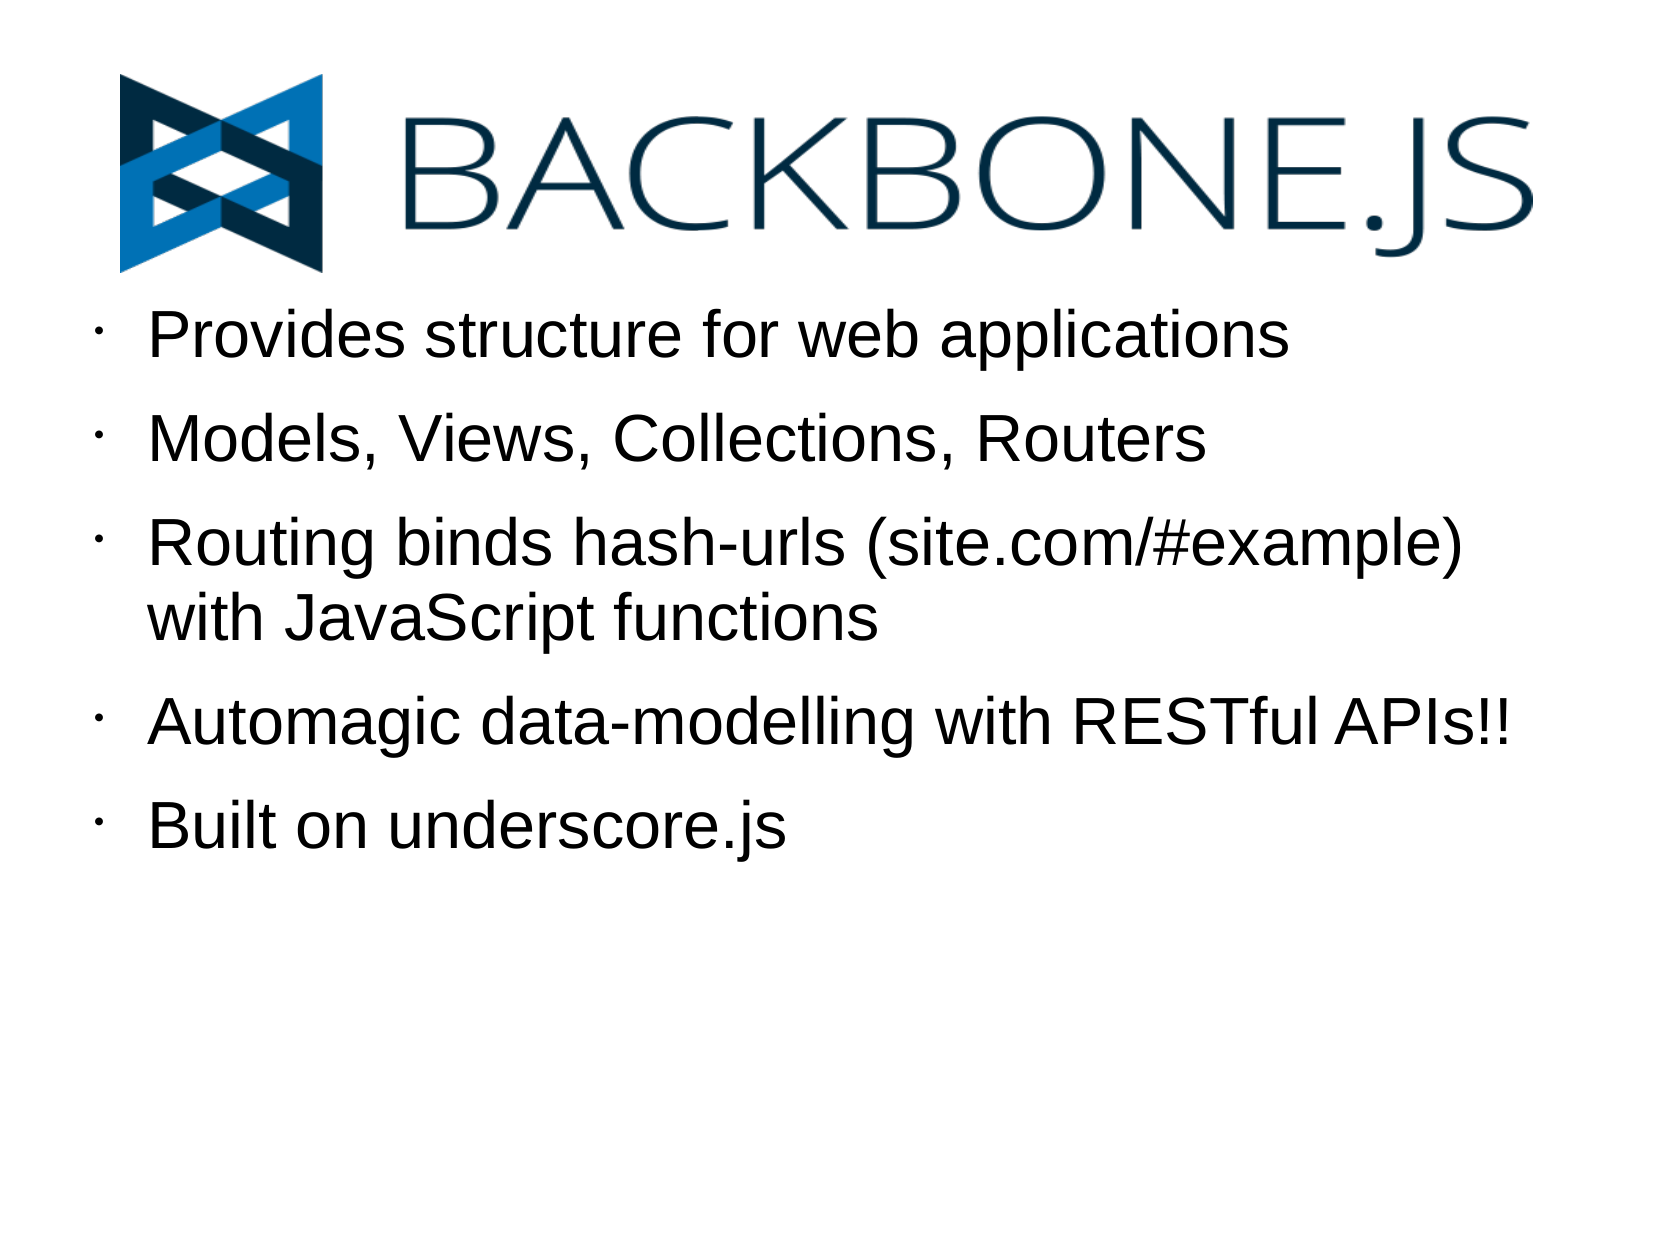

# Provides structure for web applications
Models, Views, Collections, Routers
Routing binds hash-urls (site.com/#example) with JavaScript functions
Automagic data-modelling with RESTful APIs!!
Built on underscore.js